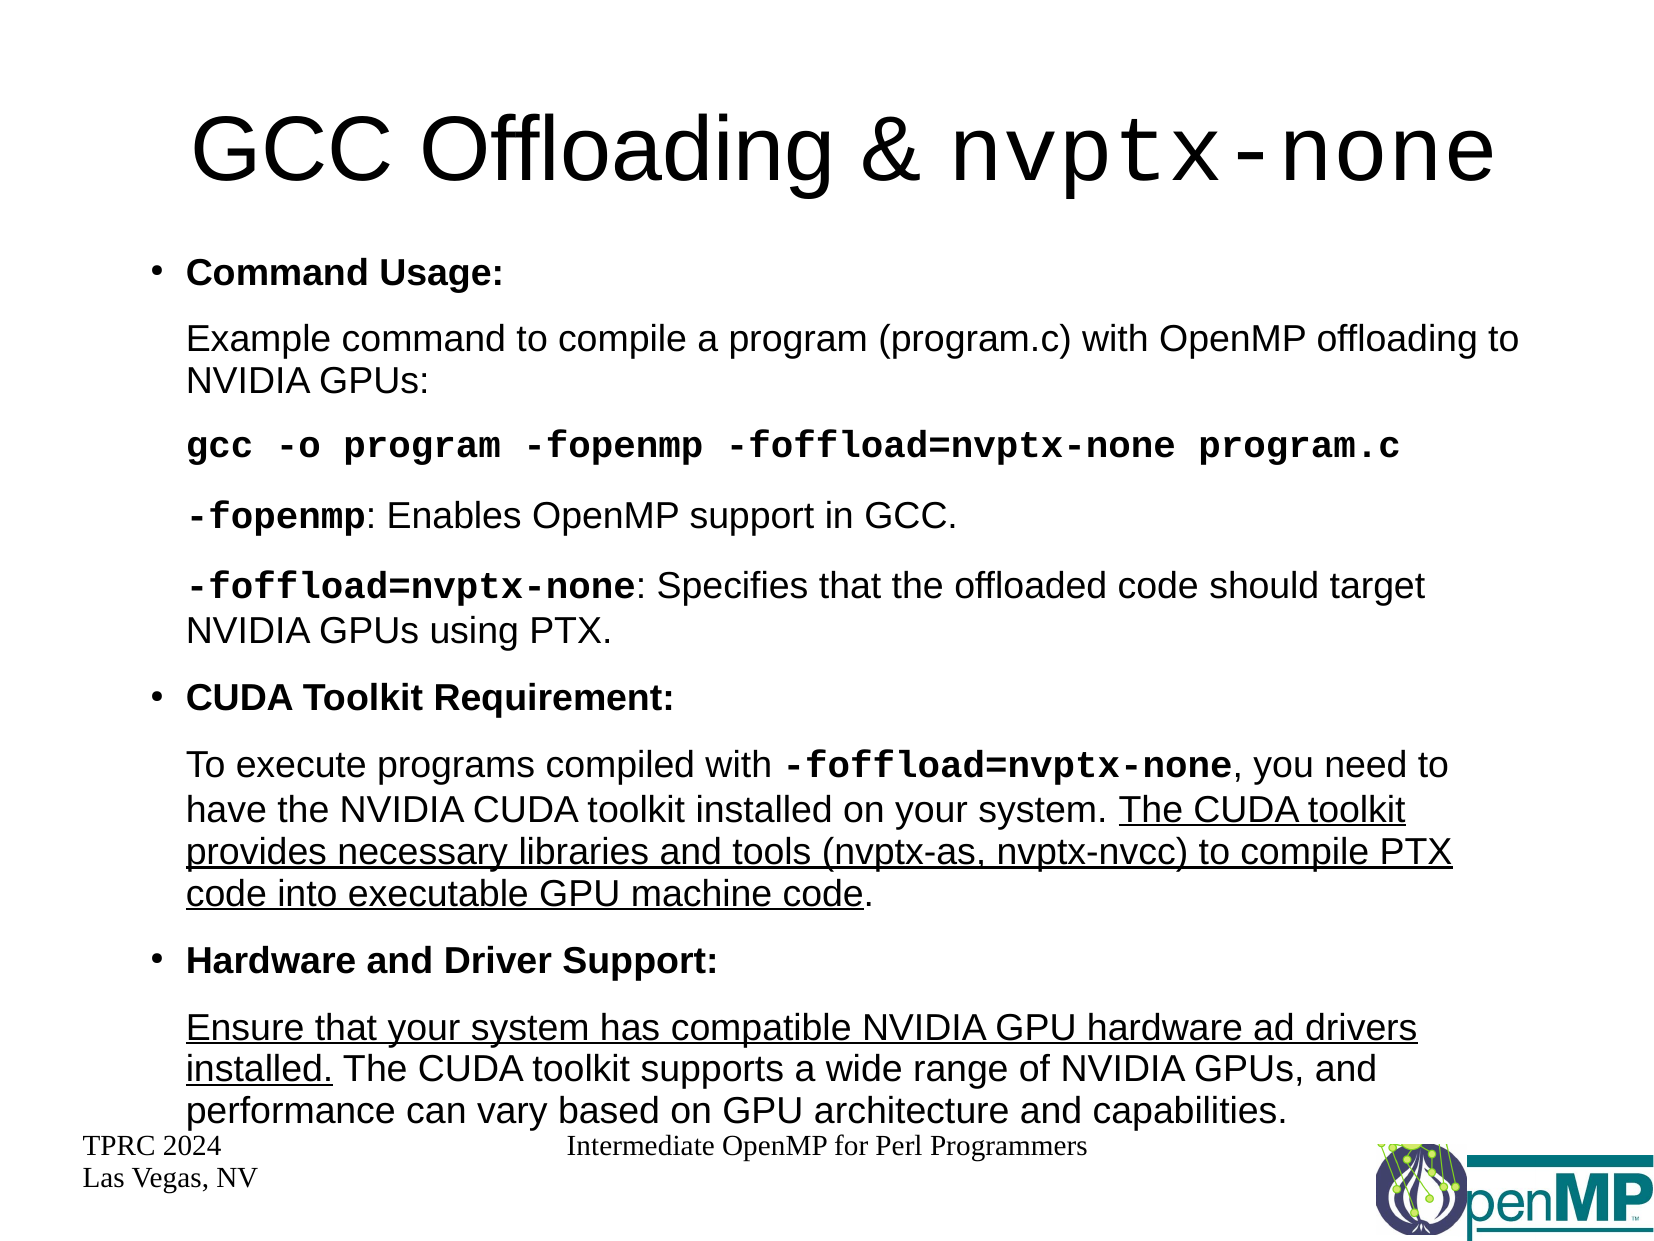

# GCC Offloading & nvptx-none
Command Usage:
Example command to compile a program (program.c) with OpenMP offloading to NVIDIA GPUs:
gcc -o program -fopenmp -foffload=nvptx-none program.c
-fopenmp: Enables OpenMP support in GCC.
-foffload=nvptx-none: Specifies that the offloaded code should target NVIDIA GPUs using PTX.
CUDA Toolkit Requirement:
To execute programs compiled with -foffload=nvptx-none, you need to have the NVIDIA CUDA toolkit installed on your system. The CUDA toolkit provides necessary libraries and tools (nvptx-as, nvptx-nvcc) to compile PTX code into executable GPU machine code.
Hardware and Driver Support:
Ensure that your system has compatible NVIDIA GPU hardware ad drivers installed. The CUDA toolkit supports a wide range of NVIDIA GPUs, and performance can vary based on GPU architecture and capabilities.